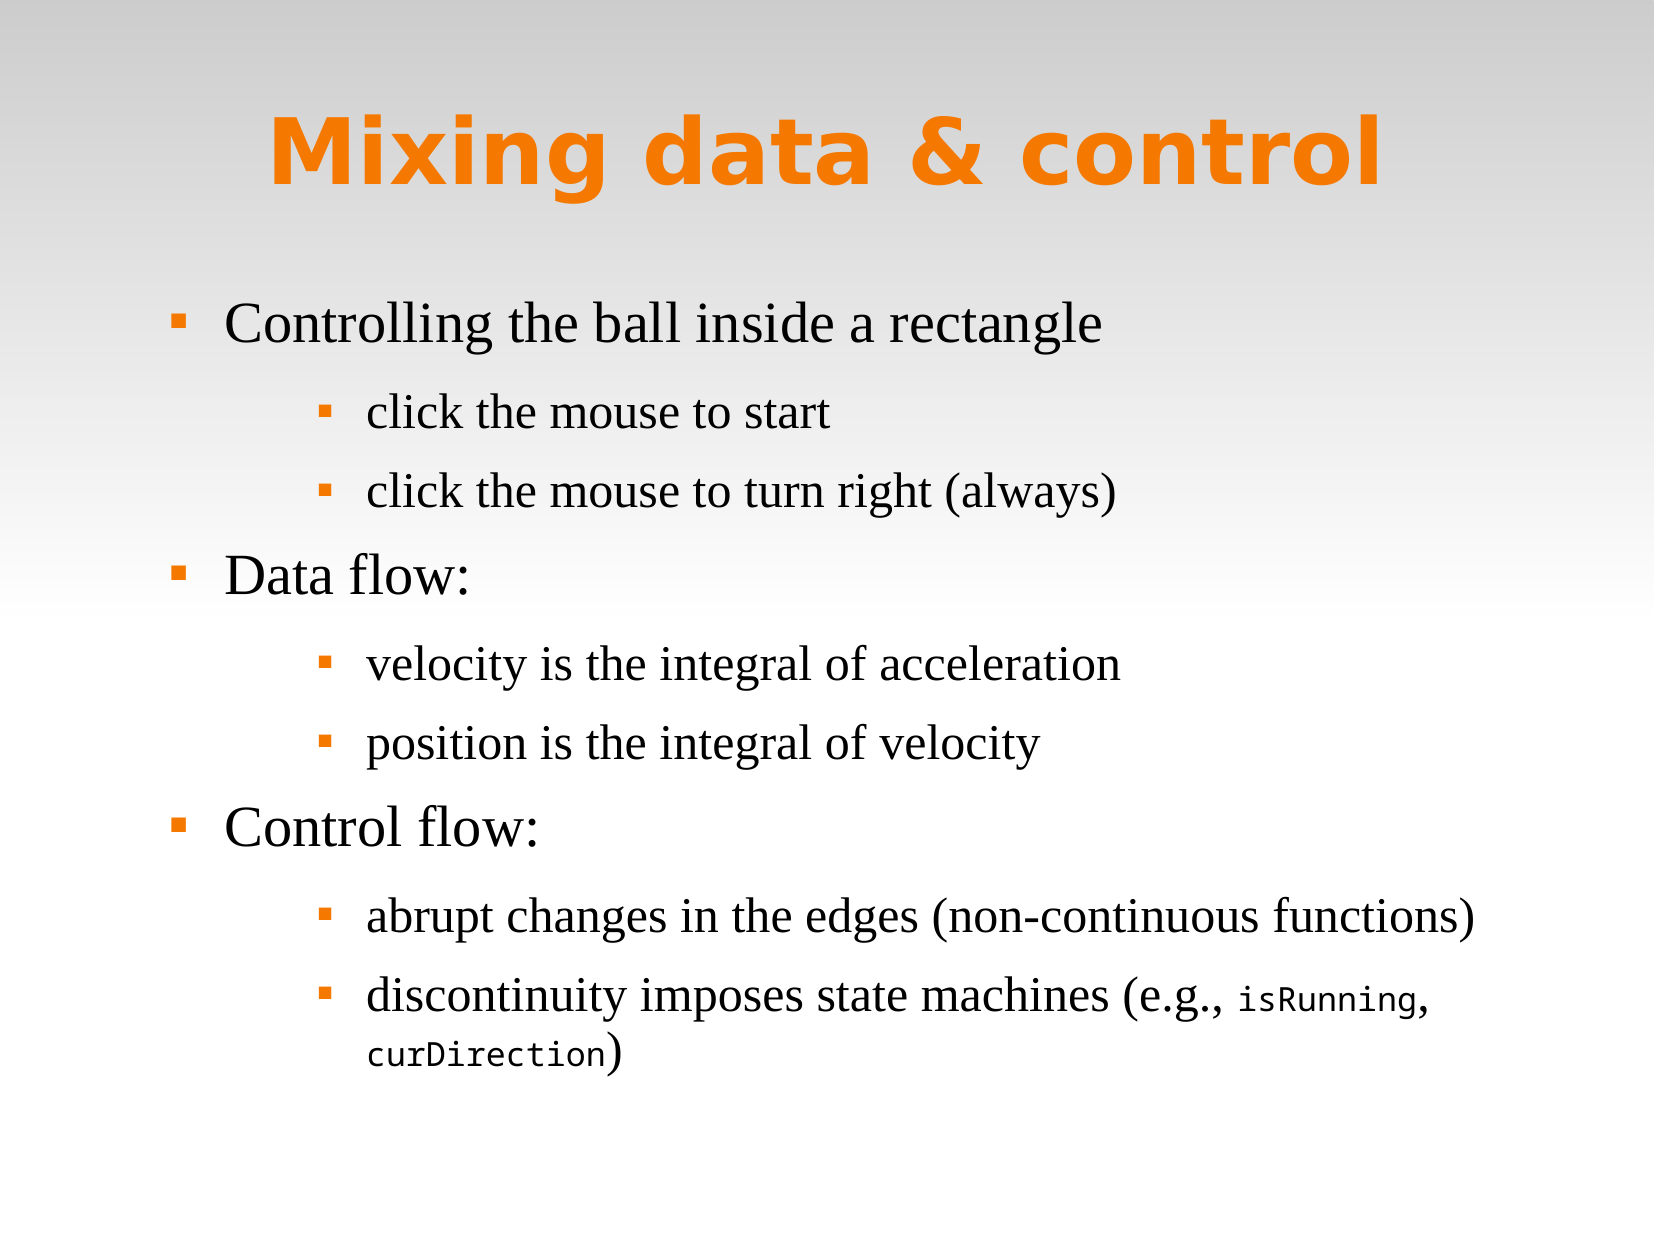

# Mixing data & control
Controlling the ball inside a rectangle
click the mouse to start
click the mouse to turn right (always)
Data flow:
velocity is the integral of acceleration
position is the integral of velocity
Control flow:
abrupt changes in the edges (non-continuous functions)
discontinuity imposes state machines (e.g., isRunning, curDirection)